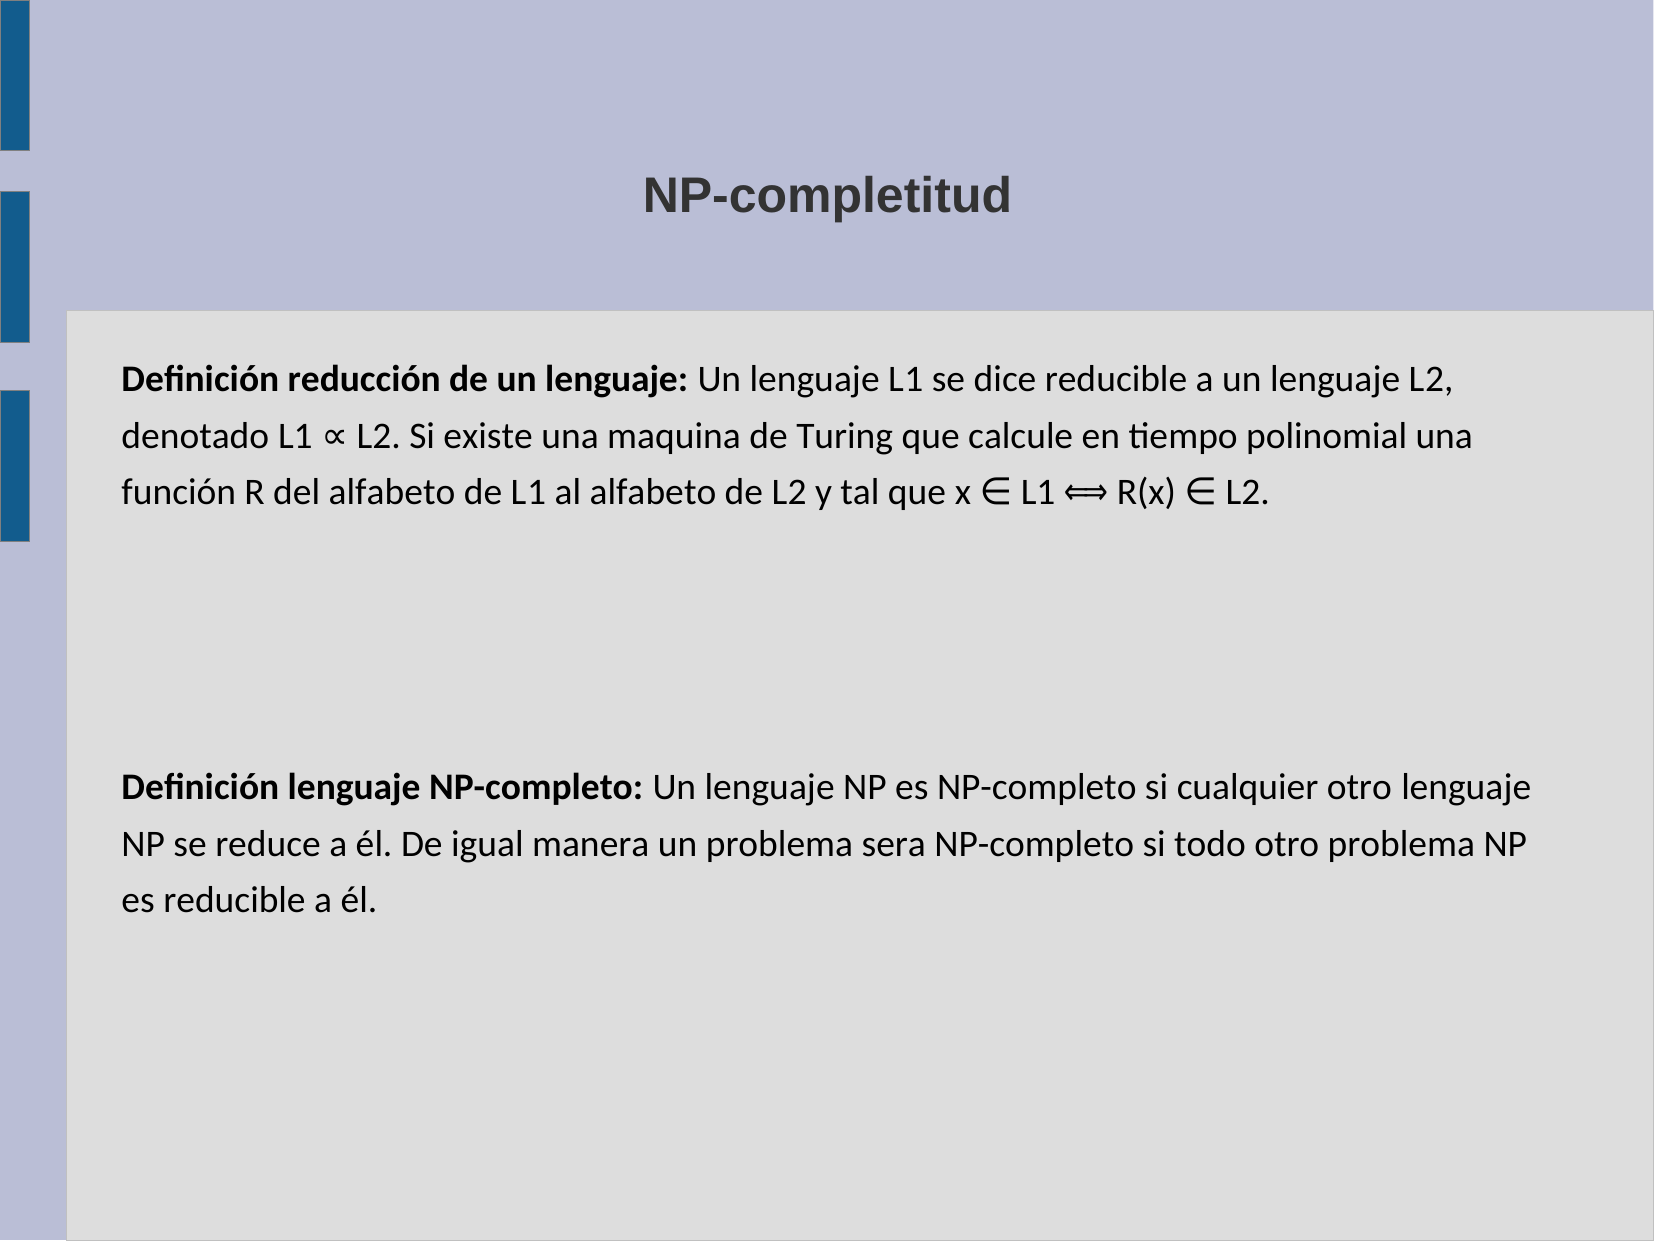

# NP-completitud
Definición reducción de un lenguaje: Un lenguaje L1 se dice reducible a un lenguaje L2, denotado L1 ∝ L2. Si existe una maquina de Turing que calcule en tiempo polinomial una función R del alfabeto de L1 al alfabeto de L2 y tal que x ∈ L1 ⇐⇒ R(x) ∈ L2.
Definición lenguaje NP-completo: Un lenguaje NP es NP-completo si cualquier otro lenguaje NP se reduce a él. De igual manera un problema sera NP-completo si todo otro problema NP es reducible a él.